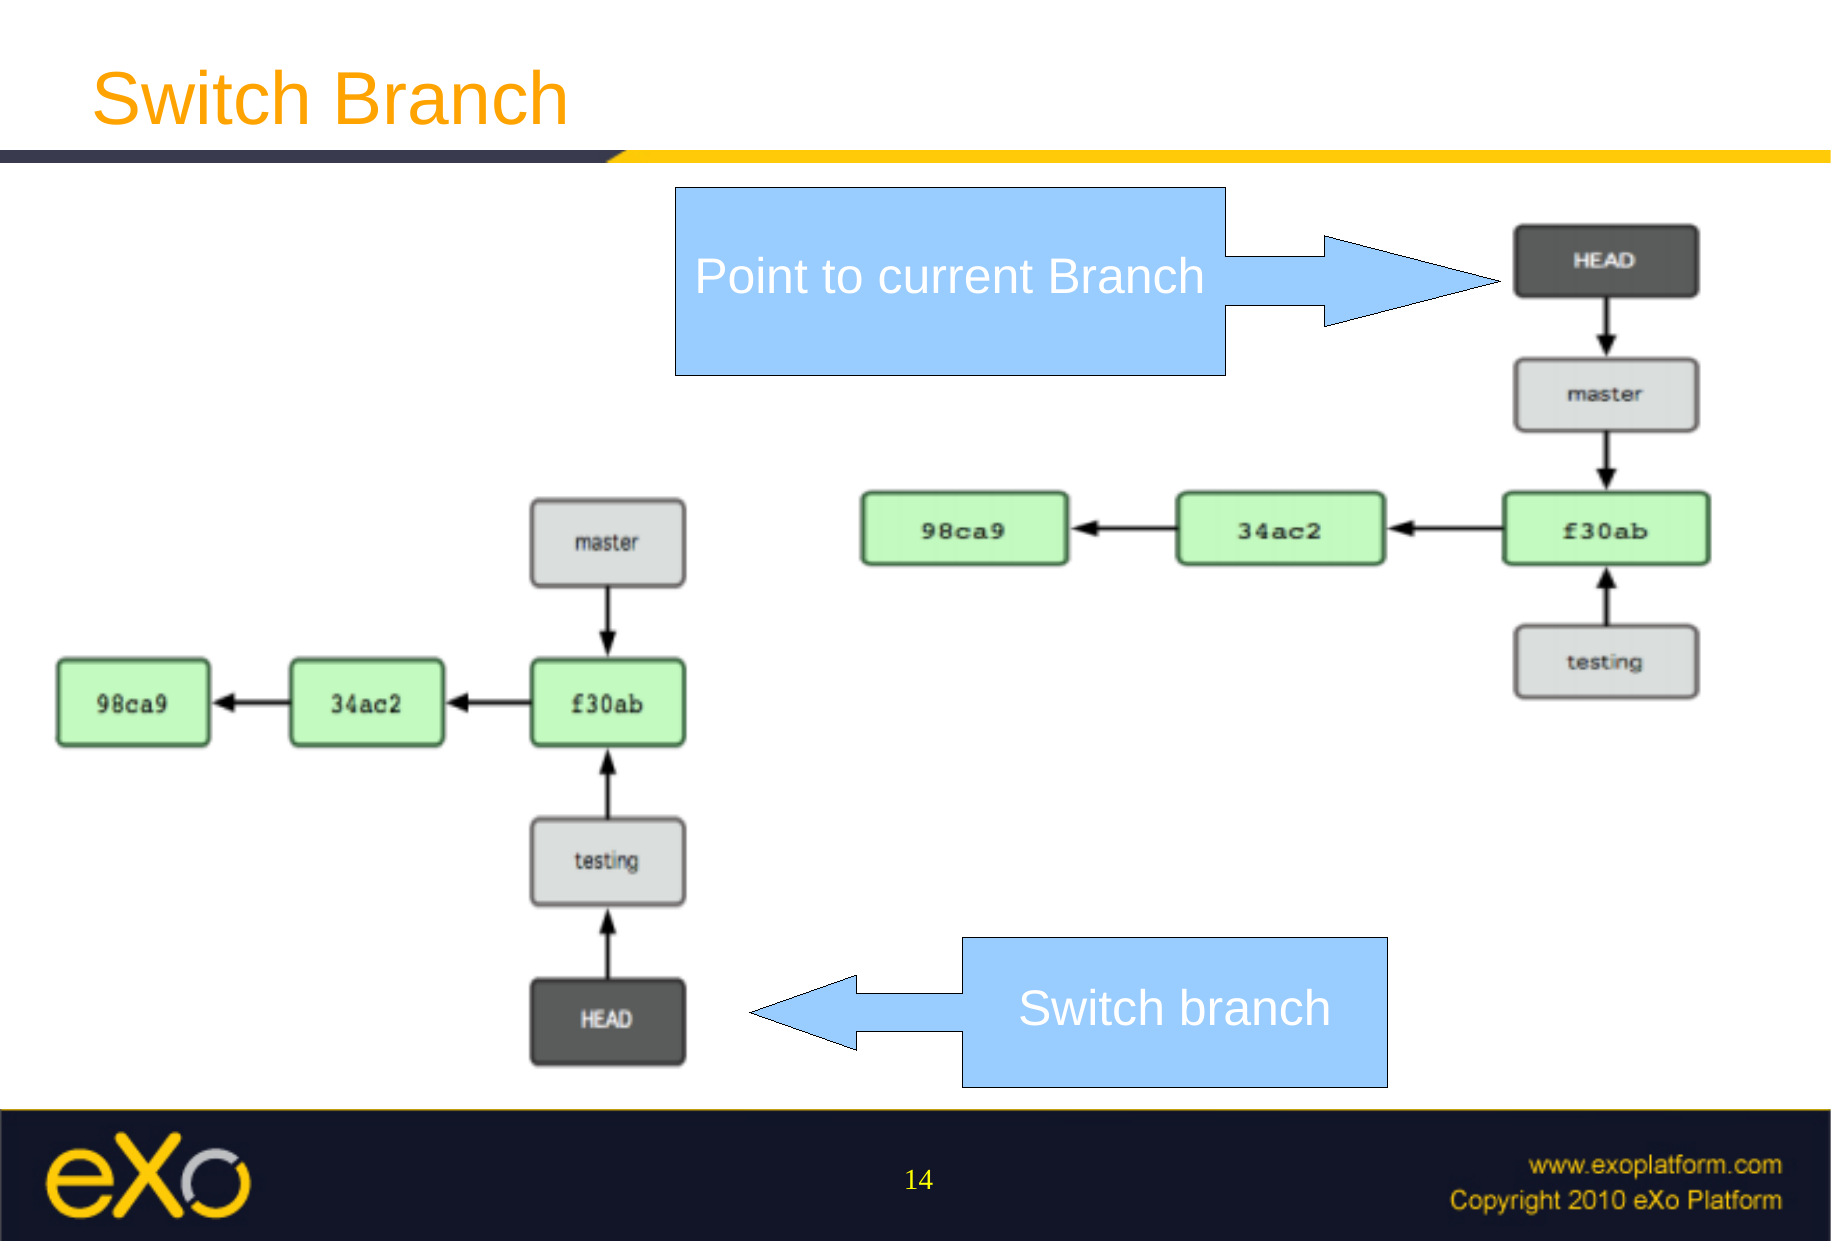

Switch Branch
Point to current Branch
#
Switch branch